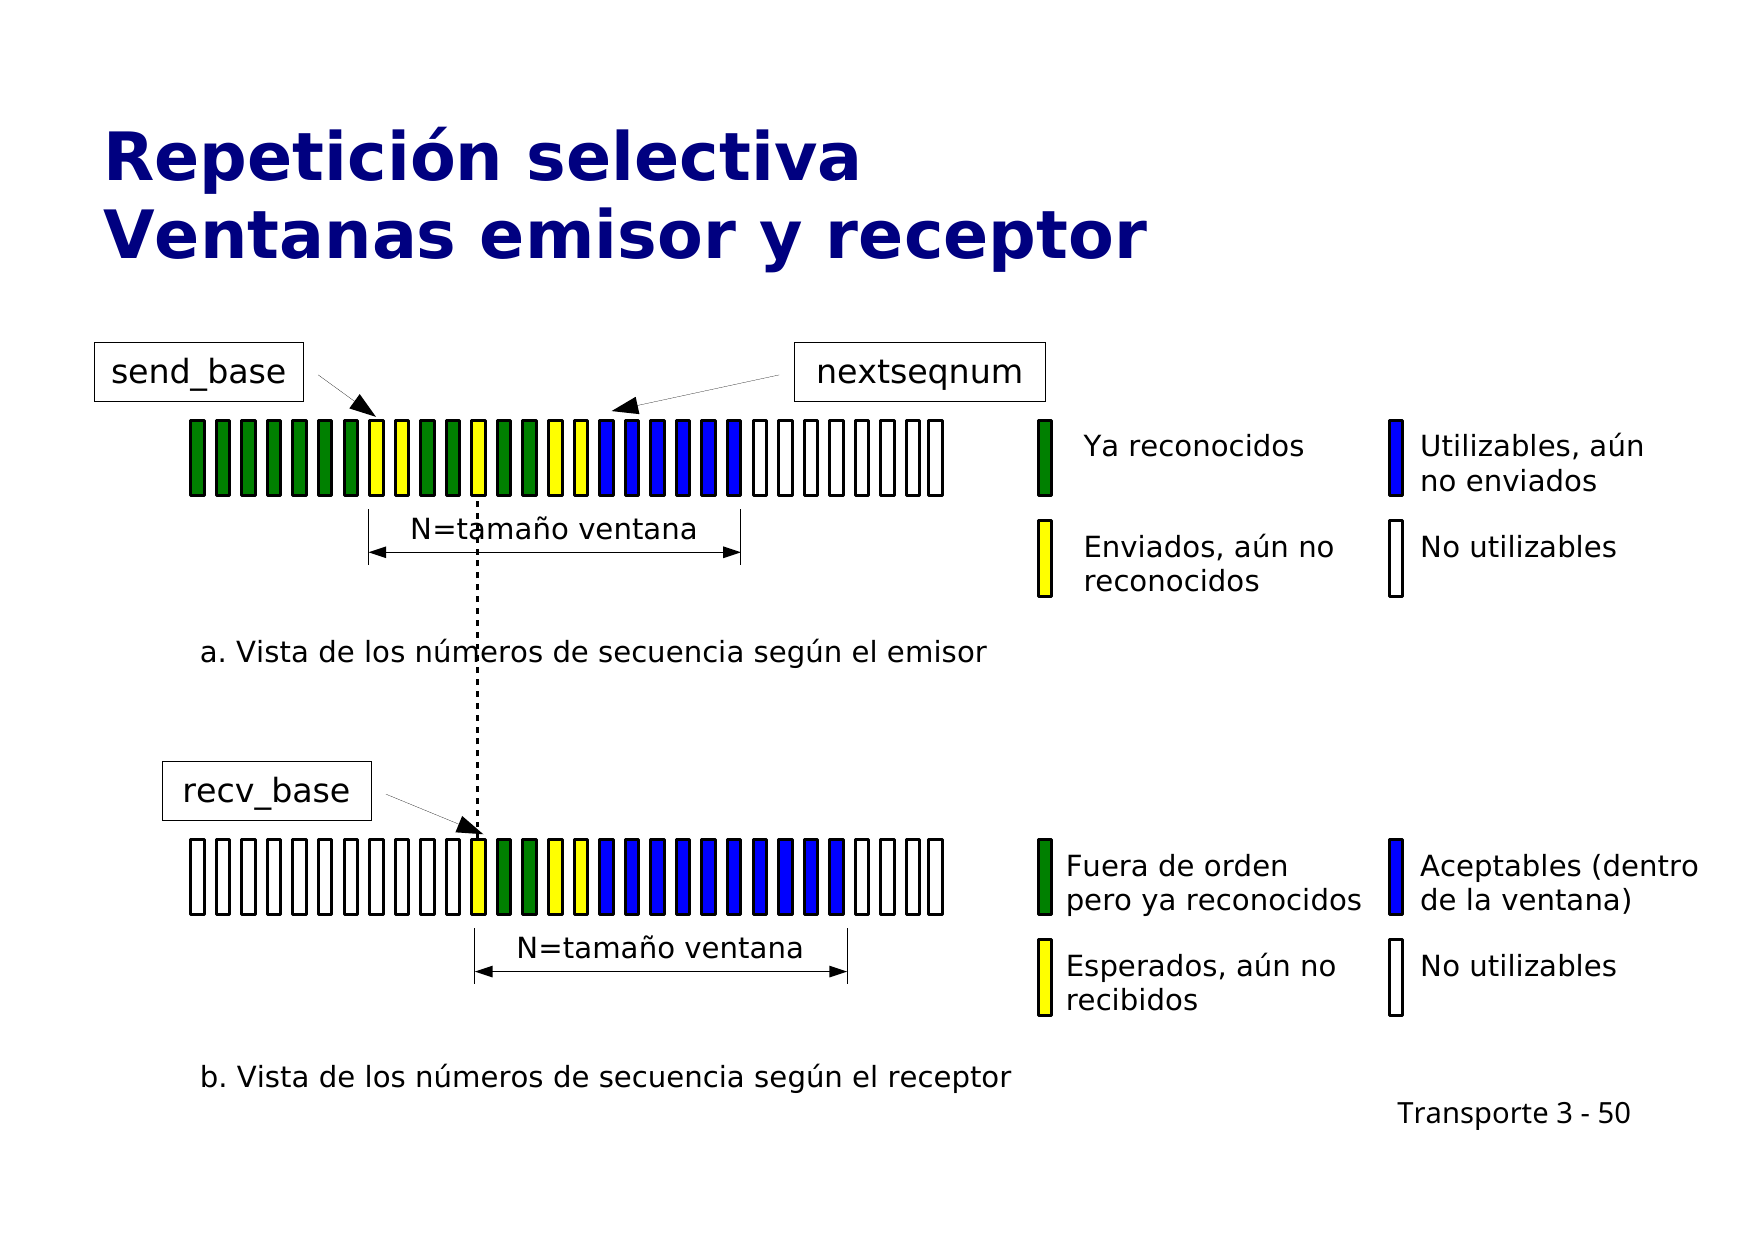

# Repetición selectiva Ventanas emisor y receptor
send_base
nextseqnum
Ya reconocidos
Utilizables, aún
no enviados
Enviados, aún no
reconocidos
No utilizables
recv_base
Fuera de orden
pero ya reconocidos
Aceptables (dentro
de la ventana)
Esperados, aún no
recibidos
No utilizables
a. Vista de los números de secuencia según el emisor
b. Vista de los números de secuencia según el receptor